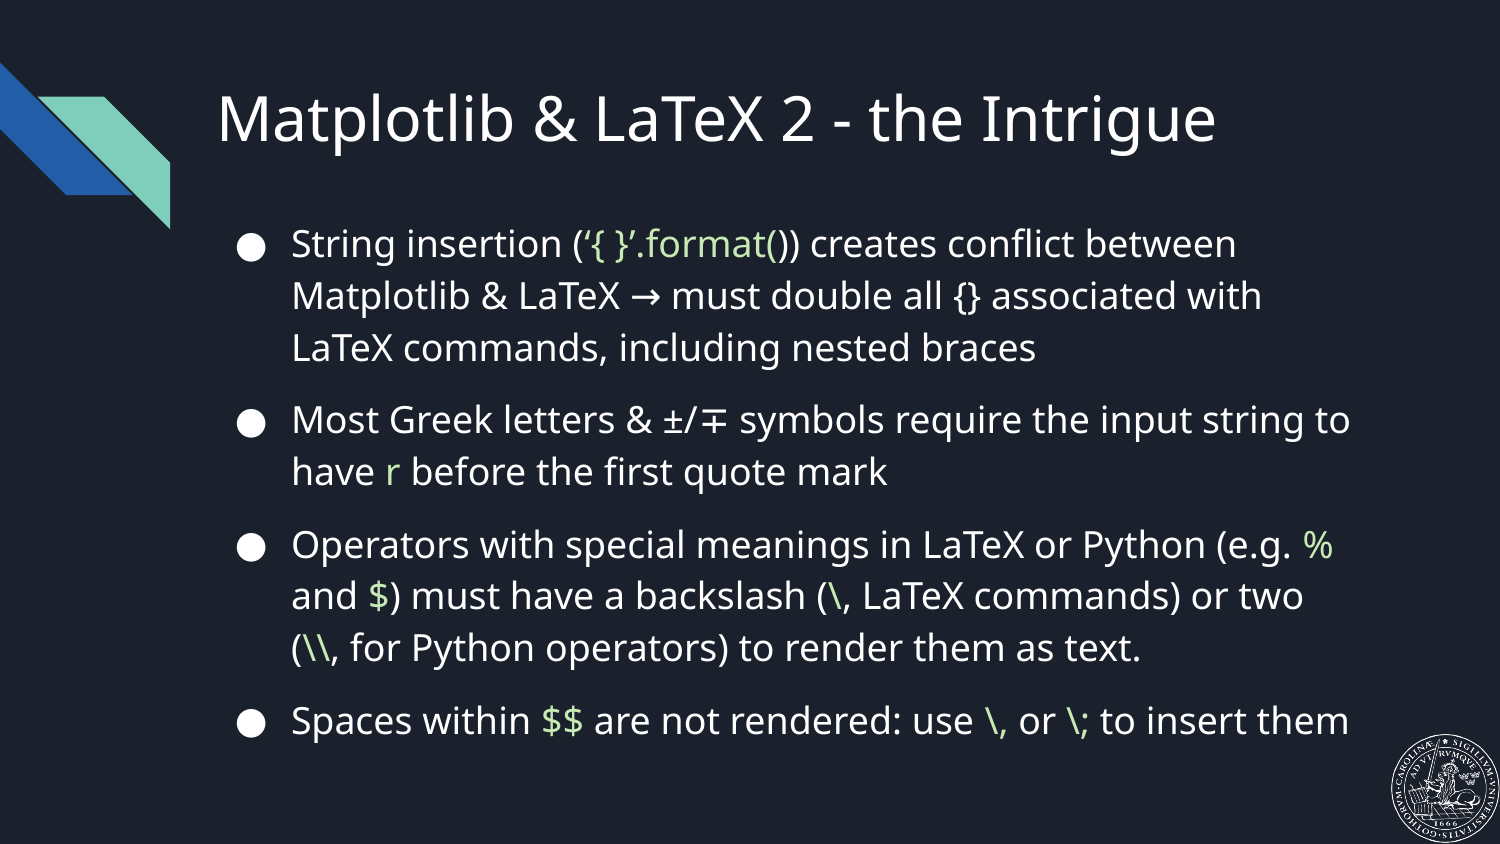

# Matplotlib & LaTeX 2 - the Intrigue
String insertion (‘{ }’.format()) creates conflict between Matplotlib & LaTeX → must double all {} associated with LaTeX commands, including nested braces
Most Greek letters & ±/∓ symbols require the input string to have r before the first quote mark
Operators with special meanings in LaTeX or Python (e.g. % and $) must have a backslash (\, LaTeX commands) or two (\\, for Python operators) to render them as text.
Spaces within $$ are not rendered: use \, or \; to insert them